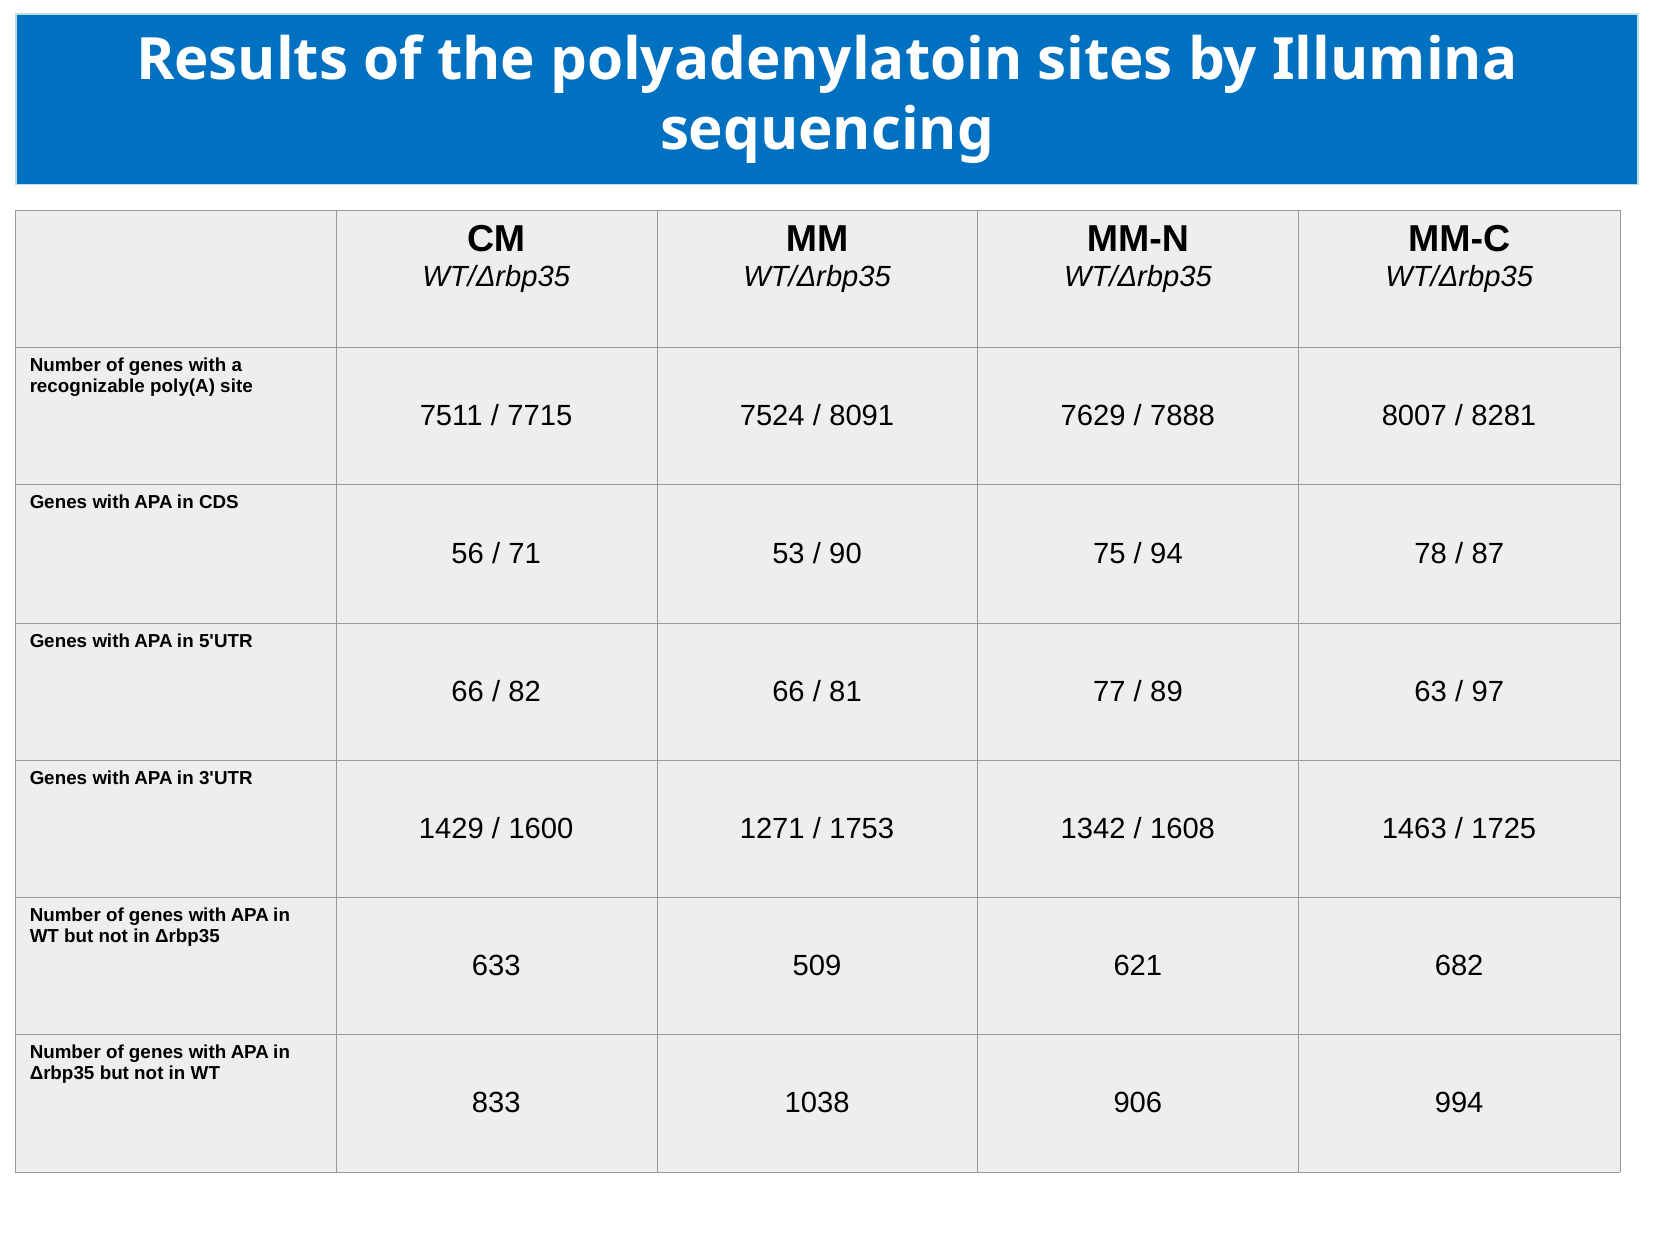

Results of the polyadenylatoin sites by Illumina sequencing
| | CM WT/Δrbp35 | MM WT/Δrbp35 | MM-N WT/Δrbp35 | MM-C WT/Δrbp35 |
| --- | --- | --- | --- | --- |
| Number of genes with a recognizable poly(A) site | 7511 / 7715 | 7524 / 8091 | 7629 / 7888 | 8007 / 8281 |
| Genes with APA in CDS | 56 / 71 | 53 / 90 | 75 / 94 | 78 / 87 |
| Genes with APA in 5'UTR | 66 / 82 | 66 / 81 | 77 / 89 | 63 / 97 |
| Genes with APA in 3'UTR | 1429 / 1600 | 1271 / 1753 | 1342 / 1608 | 1463 / 1725 |
| Number of genes with APA in WT but not in Δrbp35 | 633 | 509 | 621 | 682 |
| Number of genes with APA in Δrbp35 but not in WT | 833 | 1038 | 906 | 994 |